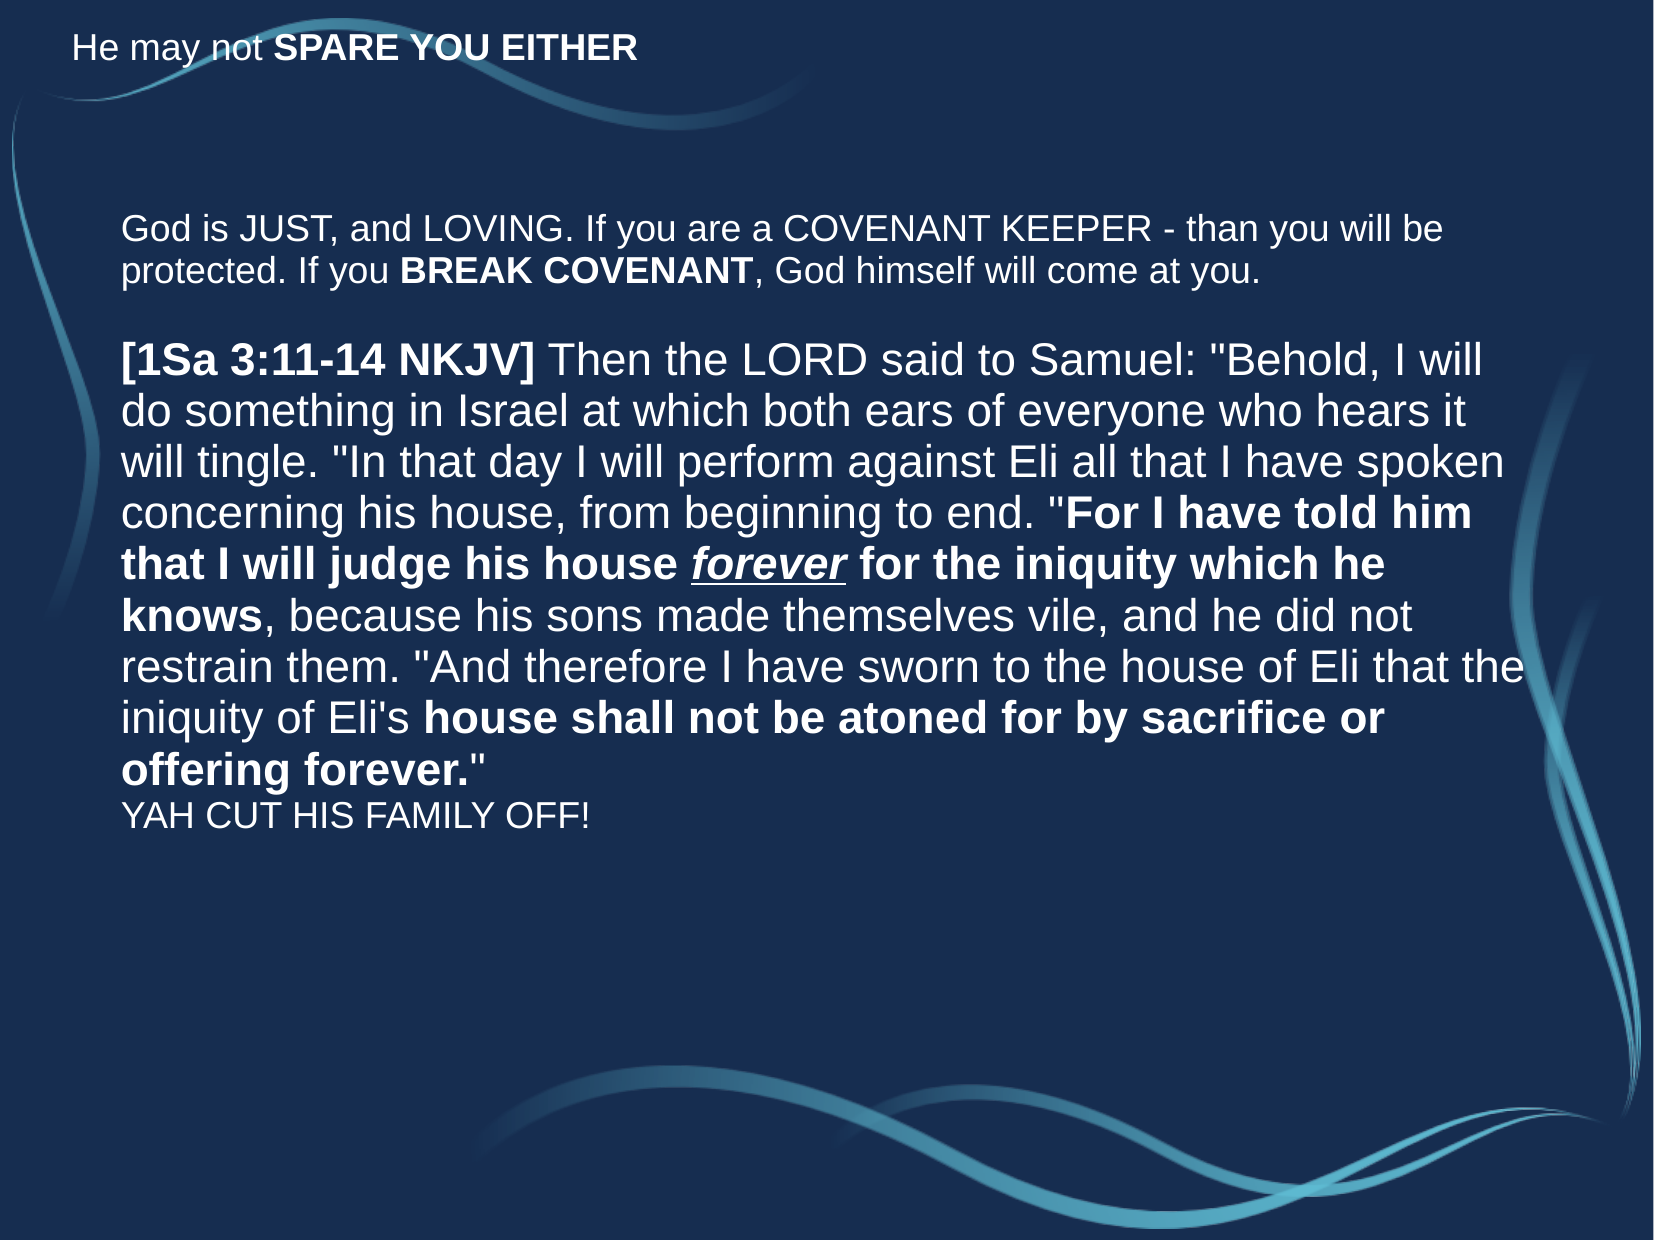

He may not SPARE YOU EITHER
God is JUST, and LOVING. If you are a COVENANT KEEPER - than you will be protected. If you BREAK COVENANT, God himself will come at you.
[1Sa 3:11-14 NKJV] Then the LORD said to Samuel: "Behold, I will do something in Israel at which both ears of everyone who hears it will tingle. "In that day I will perform against Eli all that I have spoken concerning his house, from beginning to end. "For I have told him that I will judge his house forever for the iniquity which he knows, because his sons made themselves vile, and he did not restrain them. "And therefore I have sworn to the house of Eli that the iniquity of Eli's house shall not be atoned for by sacrifice or offering forever."
YAH CUT HIS FAMILY OFF!